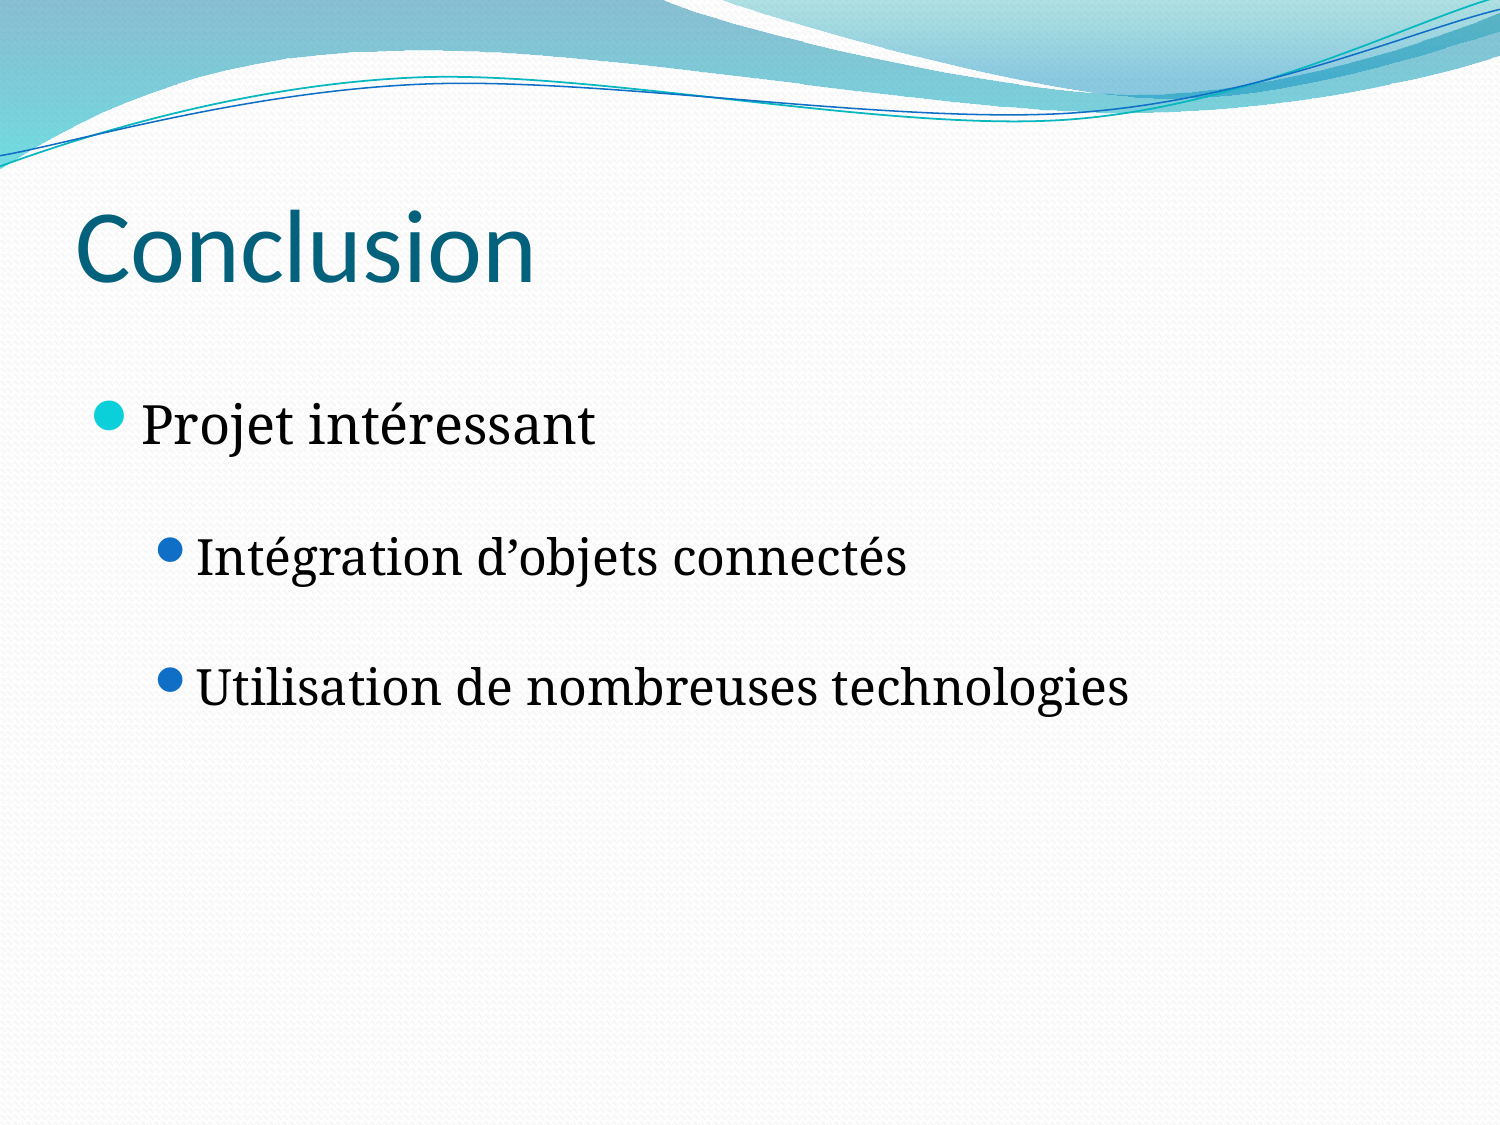

# Conclusion
Projet intéressant
Intégration d’objets connectés
Utilisation de nombreuses technologies